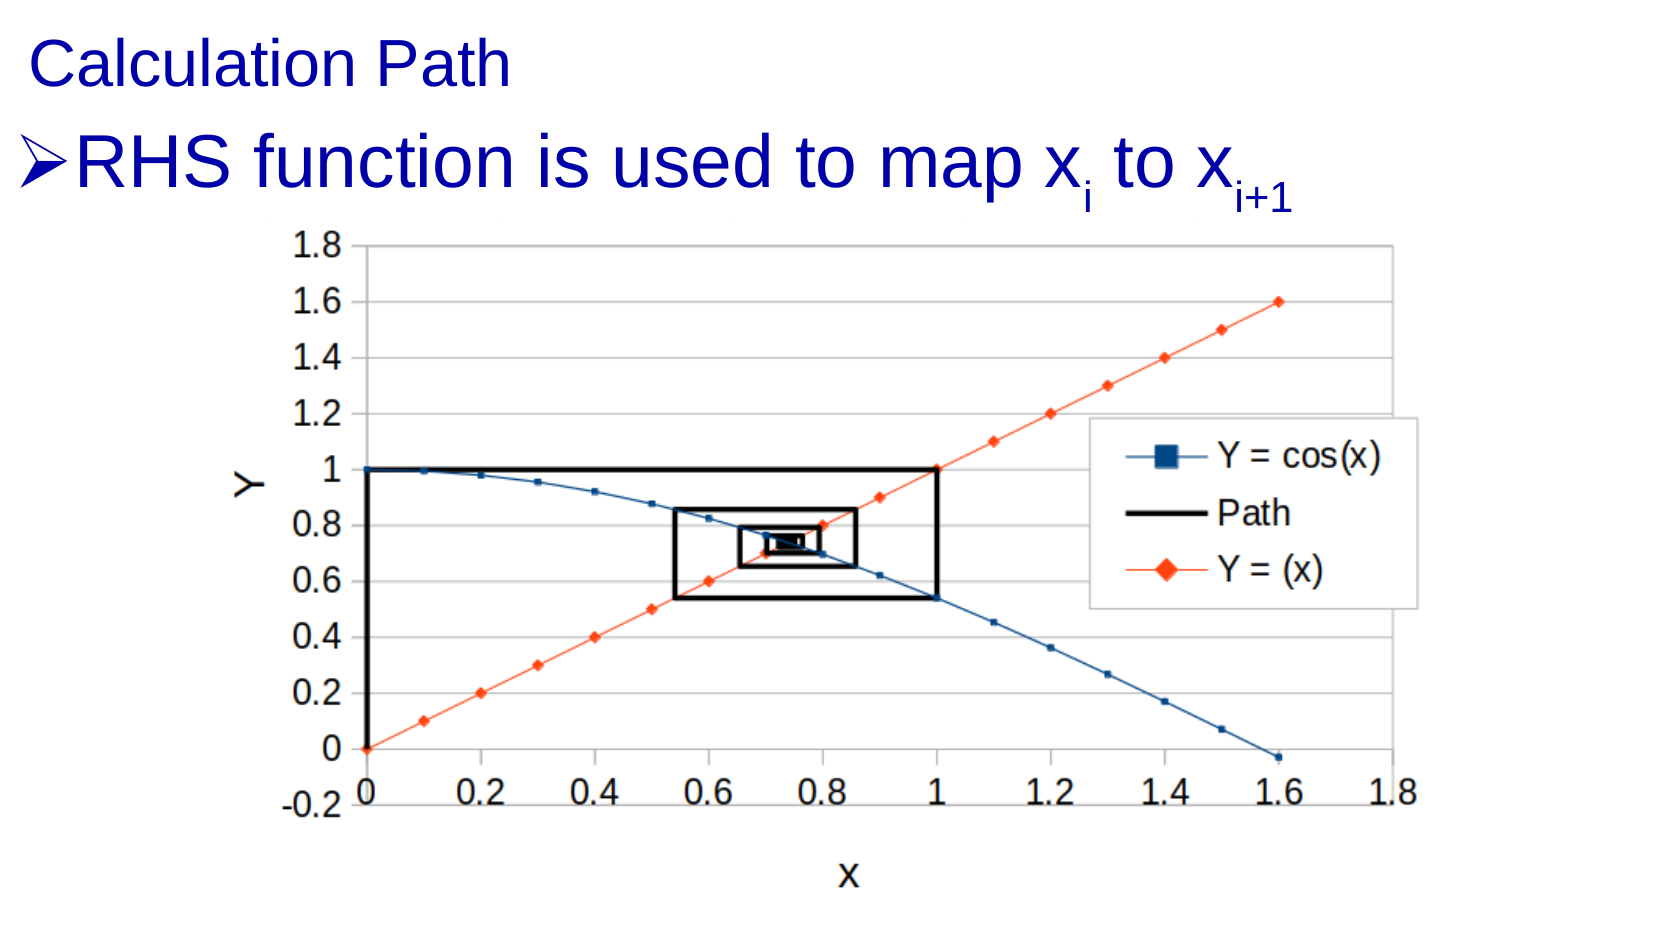

# Calculation Path
RHS function is used to map xi to xi+1